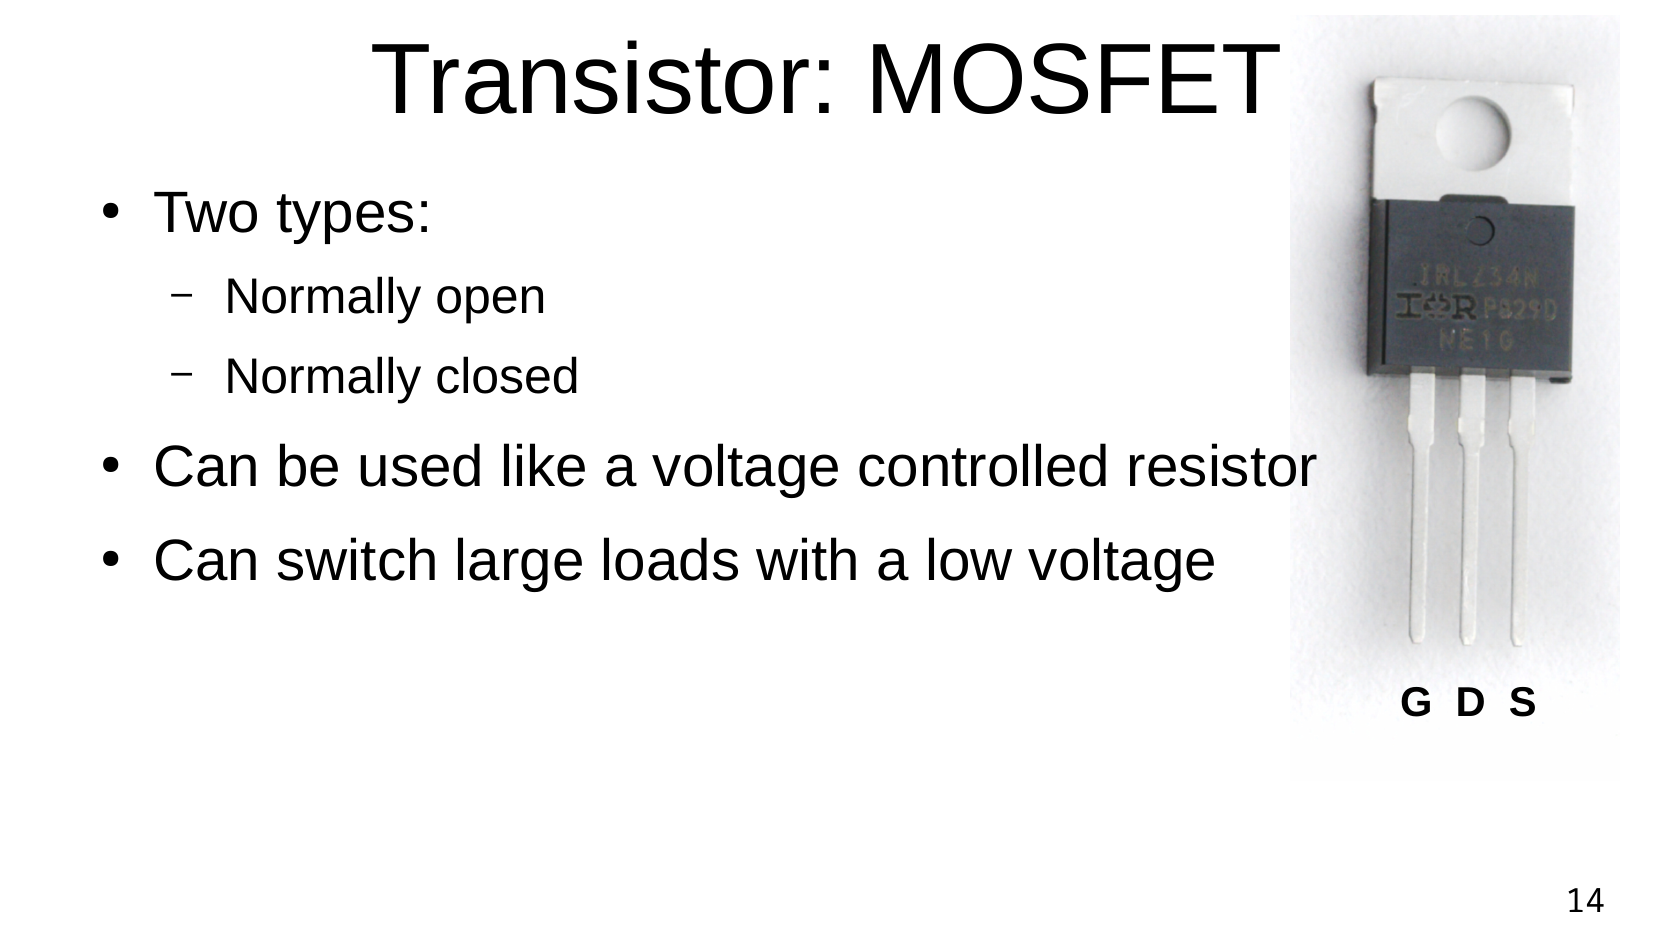

# Transistor: MOSFET
Two types:
Normally open
Normally closed
Can be used like a voltage controlled resistor
Can switch large loads with a low voltage
G D S